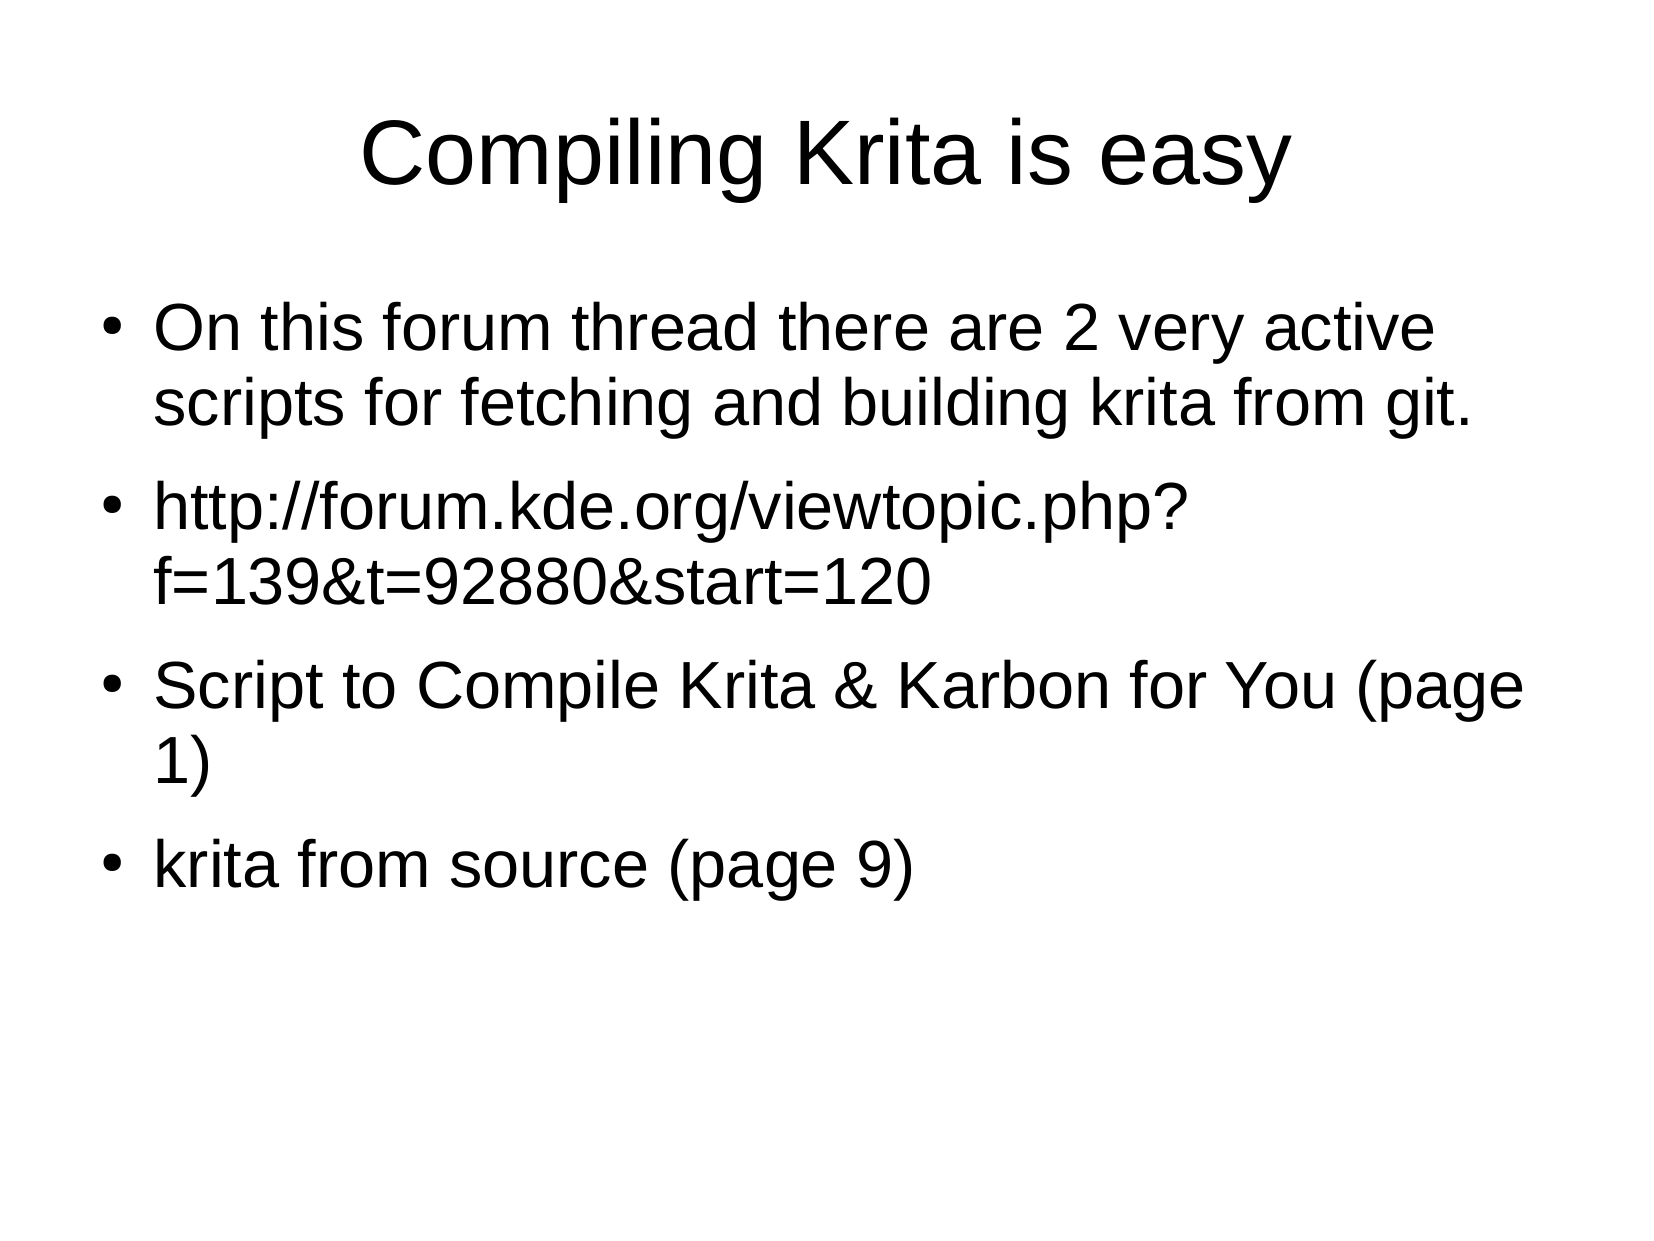

# Compiling Krita is easy
On this forum thread there are 2 very active scripts for fetching and building krita from git.
http://forum.kde.org/viewtopic.php?f=139&t=92880&start=120
Script to Compile Krita & Karbon for You (page 1)
krita from source (page 9)